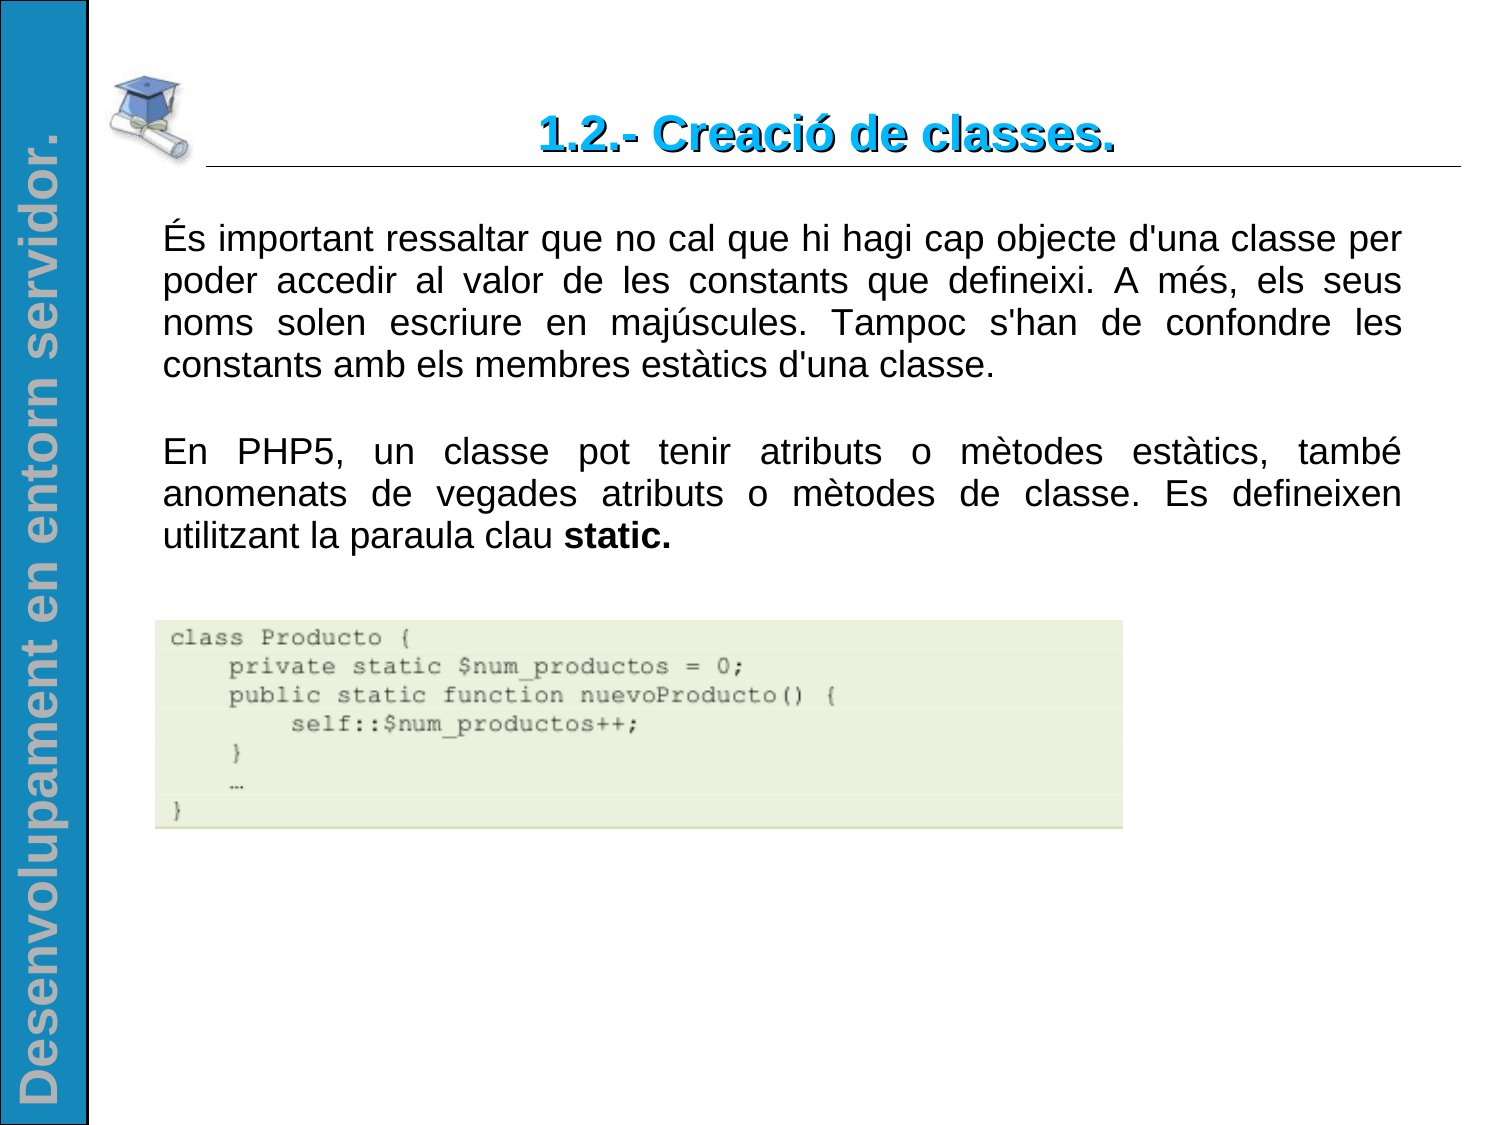

# 1.2.- Creació de classes.
És important ressaltar que no cal que hi hagi cap objecte d'una classe per poder accedir al valor de les constants que defineixi. A més, els seus noms solen escriure en majúscules. Tampoc s'han de confondre les constants amb els membres estàtics d'una classe.
En PHP5, un classe pot tenir atributs o mètodes estàtics, també anomenats de vegades atributs o mètodes de classe. Es defineixen utilitzant la paraula clau static.